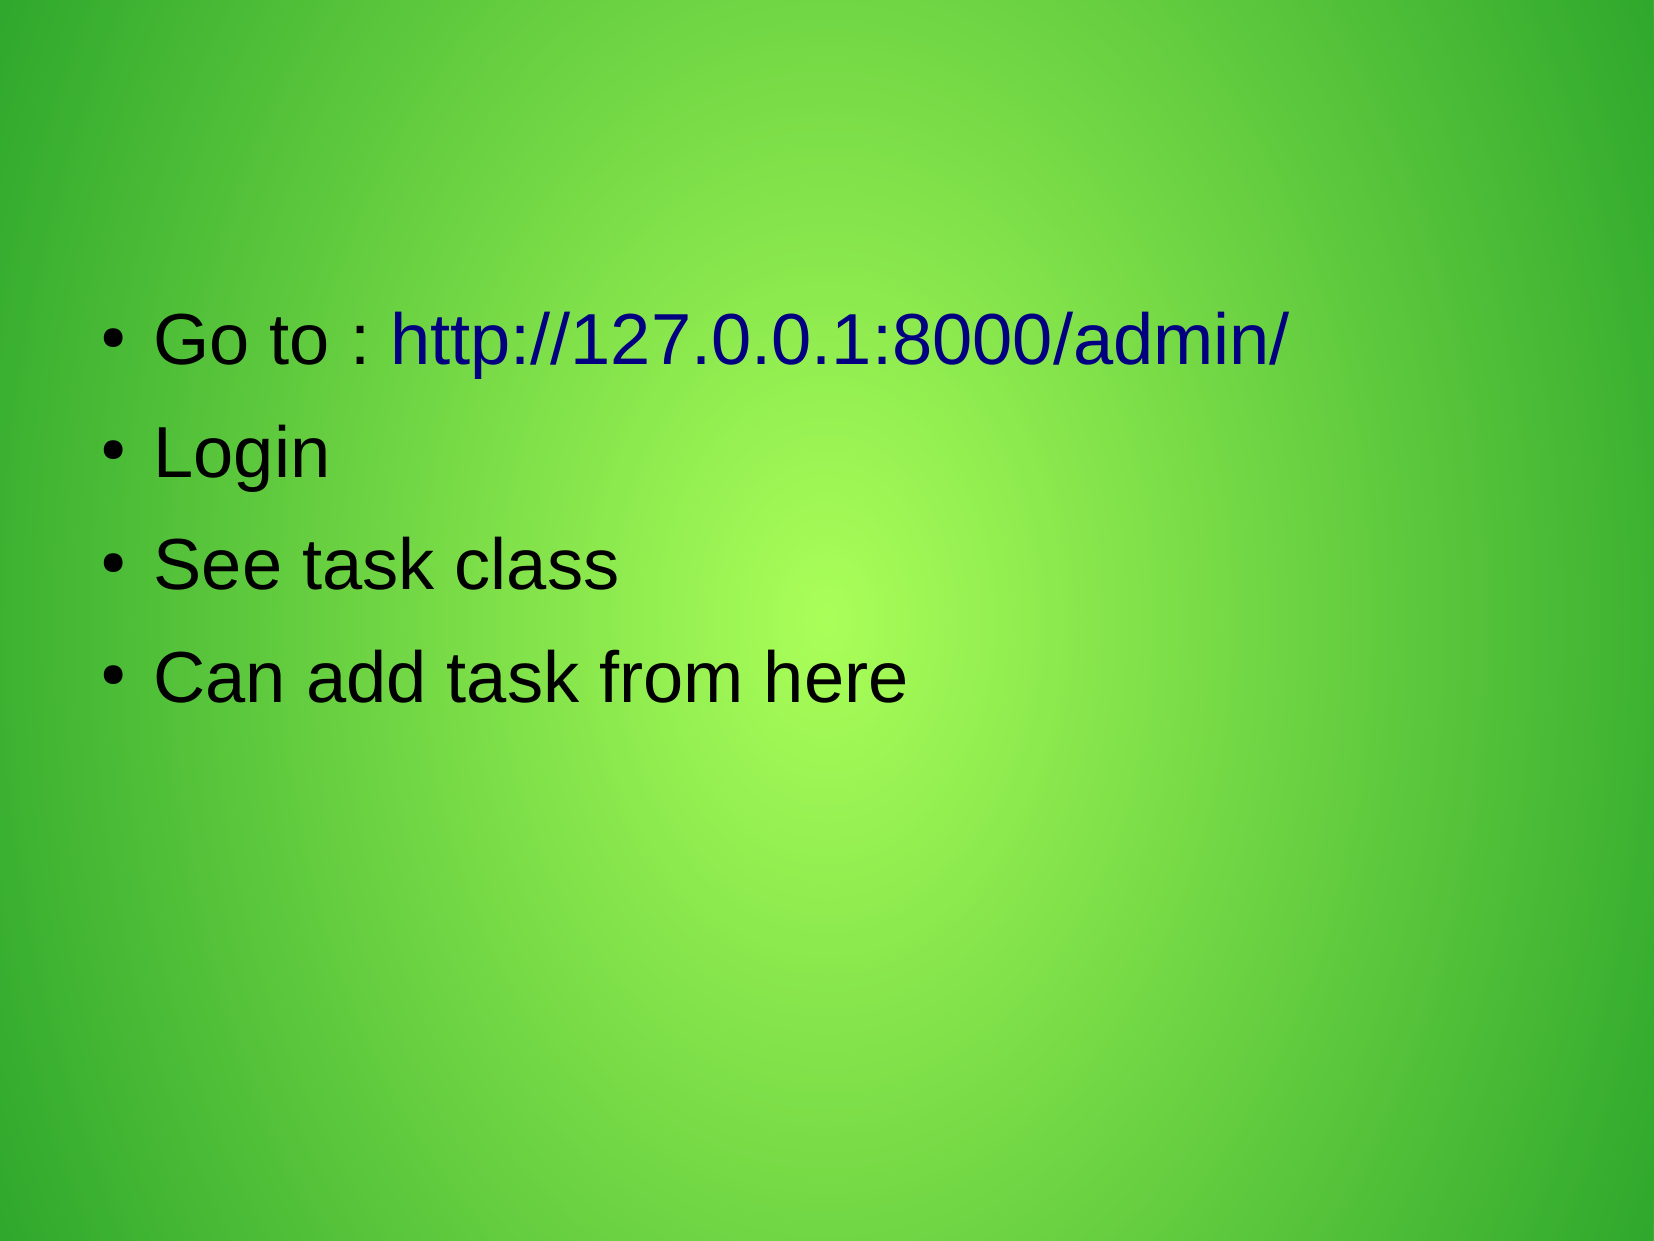

#
Go to : http://127.0.0.1:8000/admin/
Login
See task class
Can add task from here